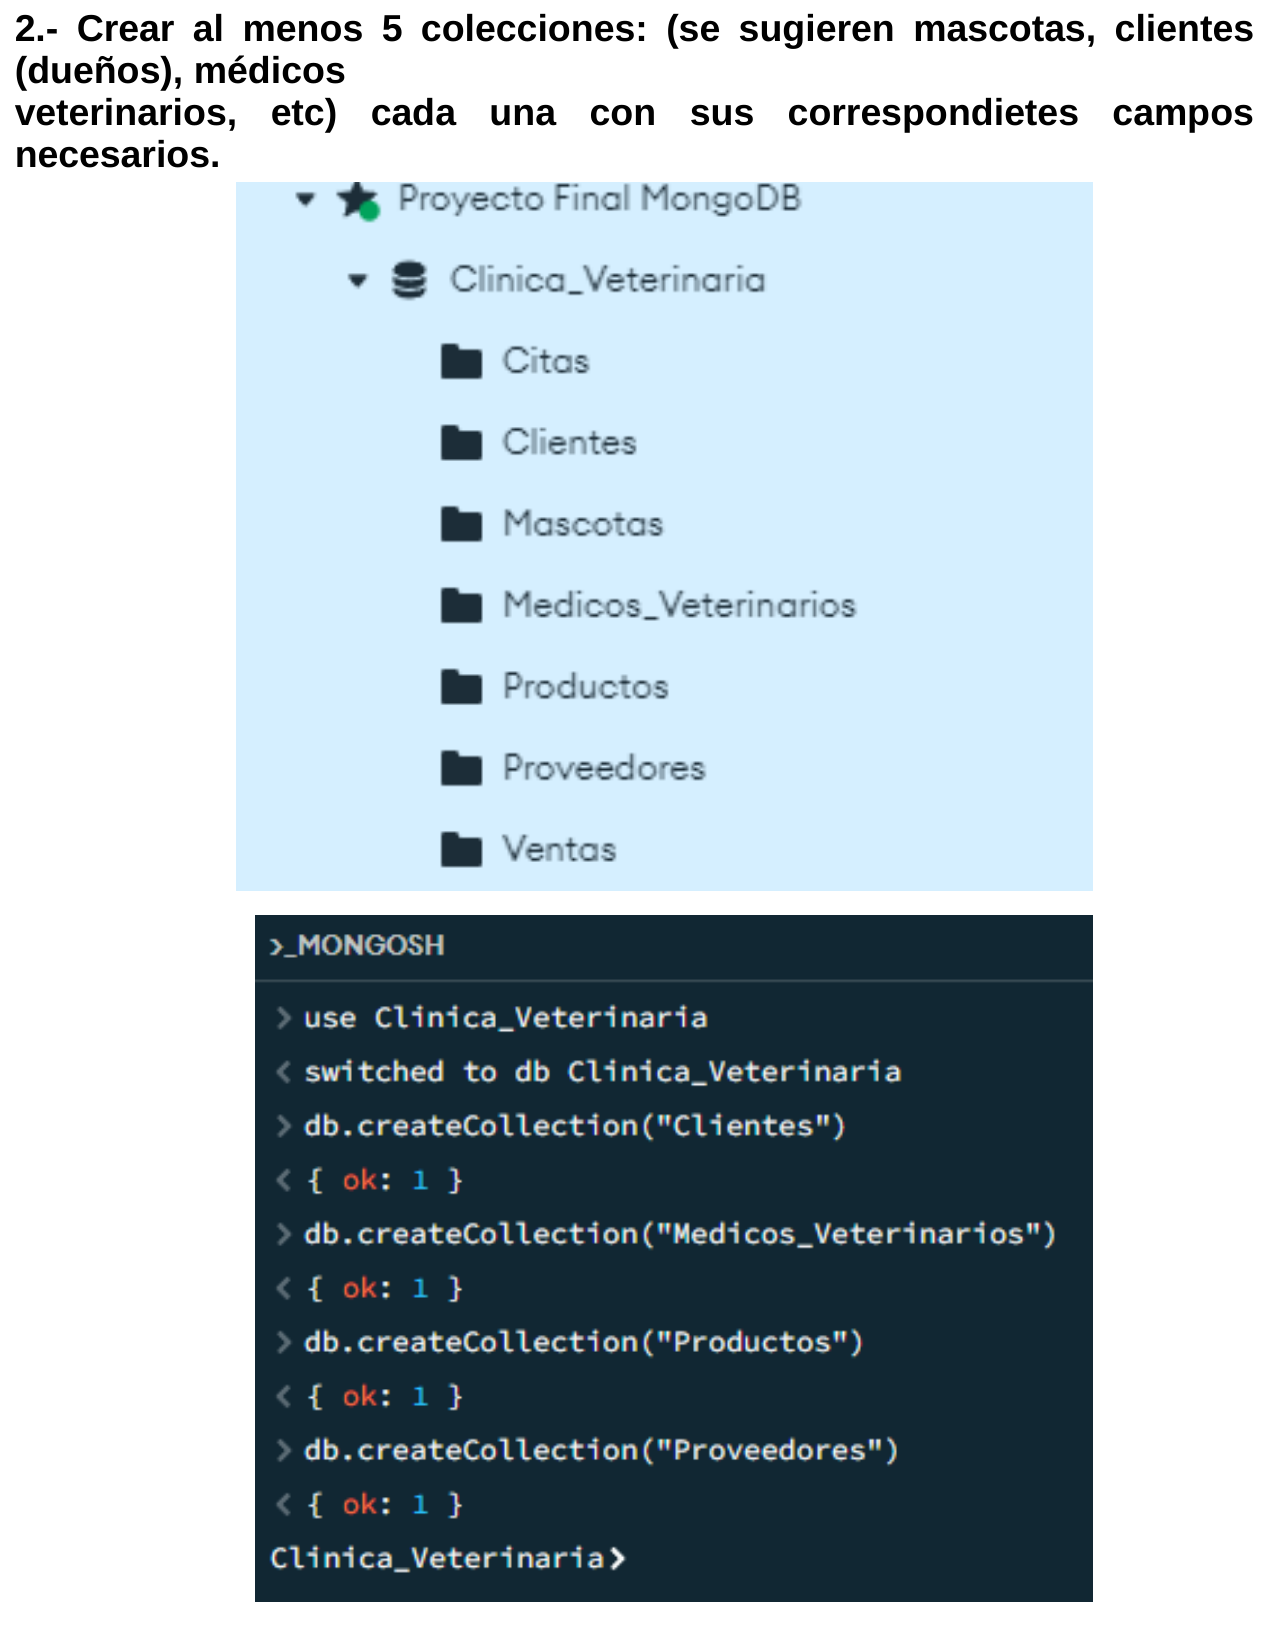

2.- Crear al menos 5 colecciones: (se sugieren mascotas, clientes (dueños), médicos
veterinarios, etc) cada una con sus correspondietes campos necesarios.